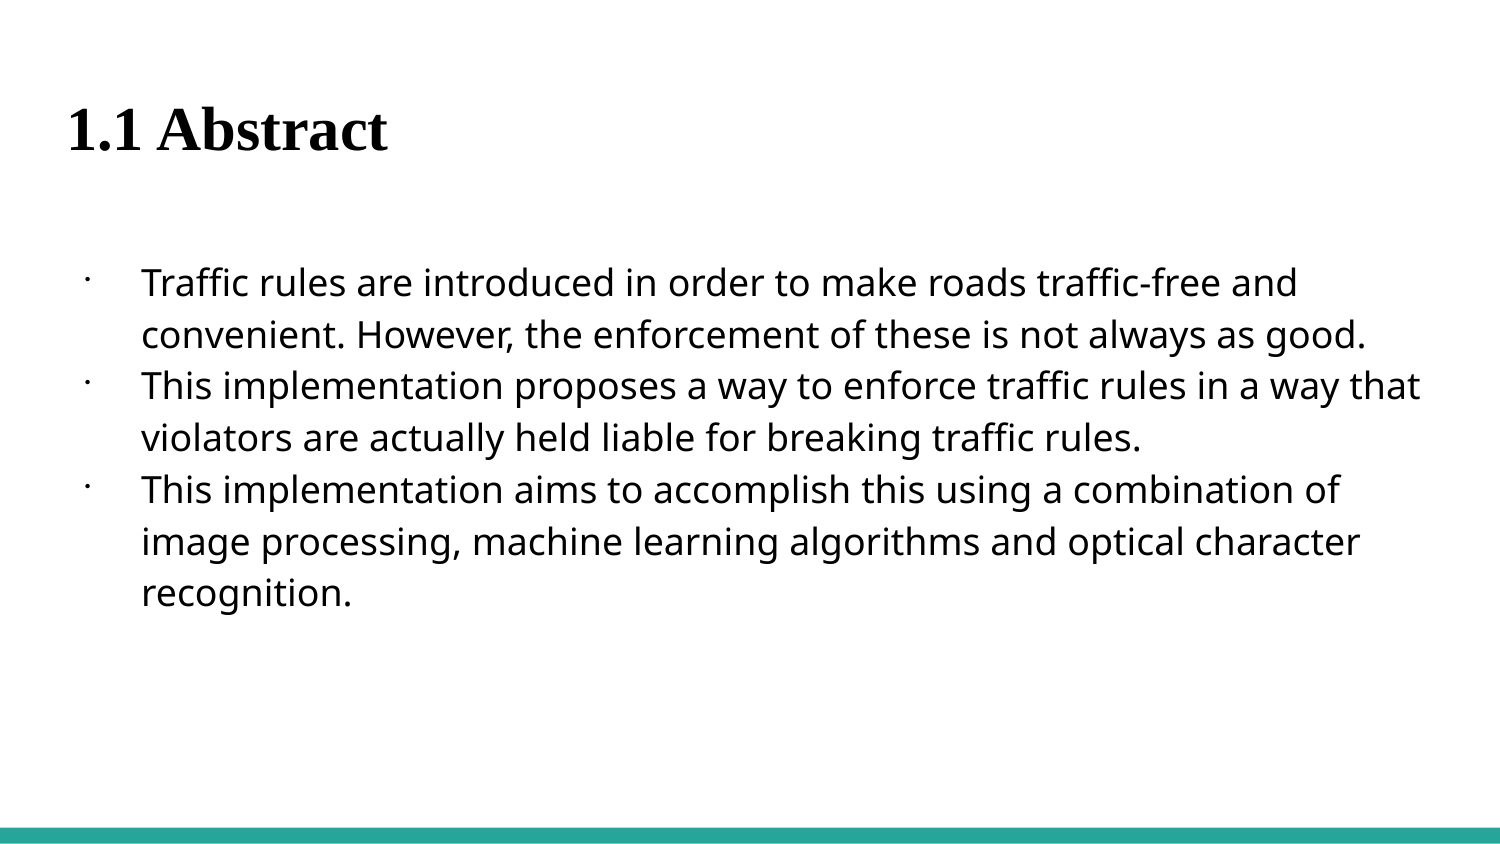

# 1.1 Abstract
Traffic rules are introduced in order to make roads traffic-free and convenient. However, the enforcement of these is not always as good.
This implementation proposes a way to enforce traffic rules in a way that violators are actually held liable for breaking traffic rules.
This implementation aims to accomplish this using a combination of image processing, machine learning algorithms and optical character recognition.